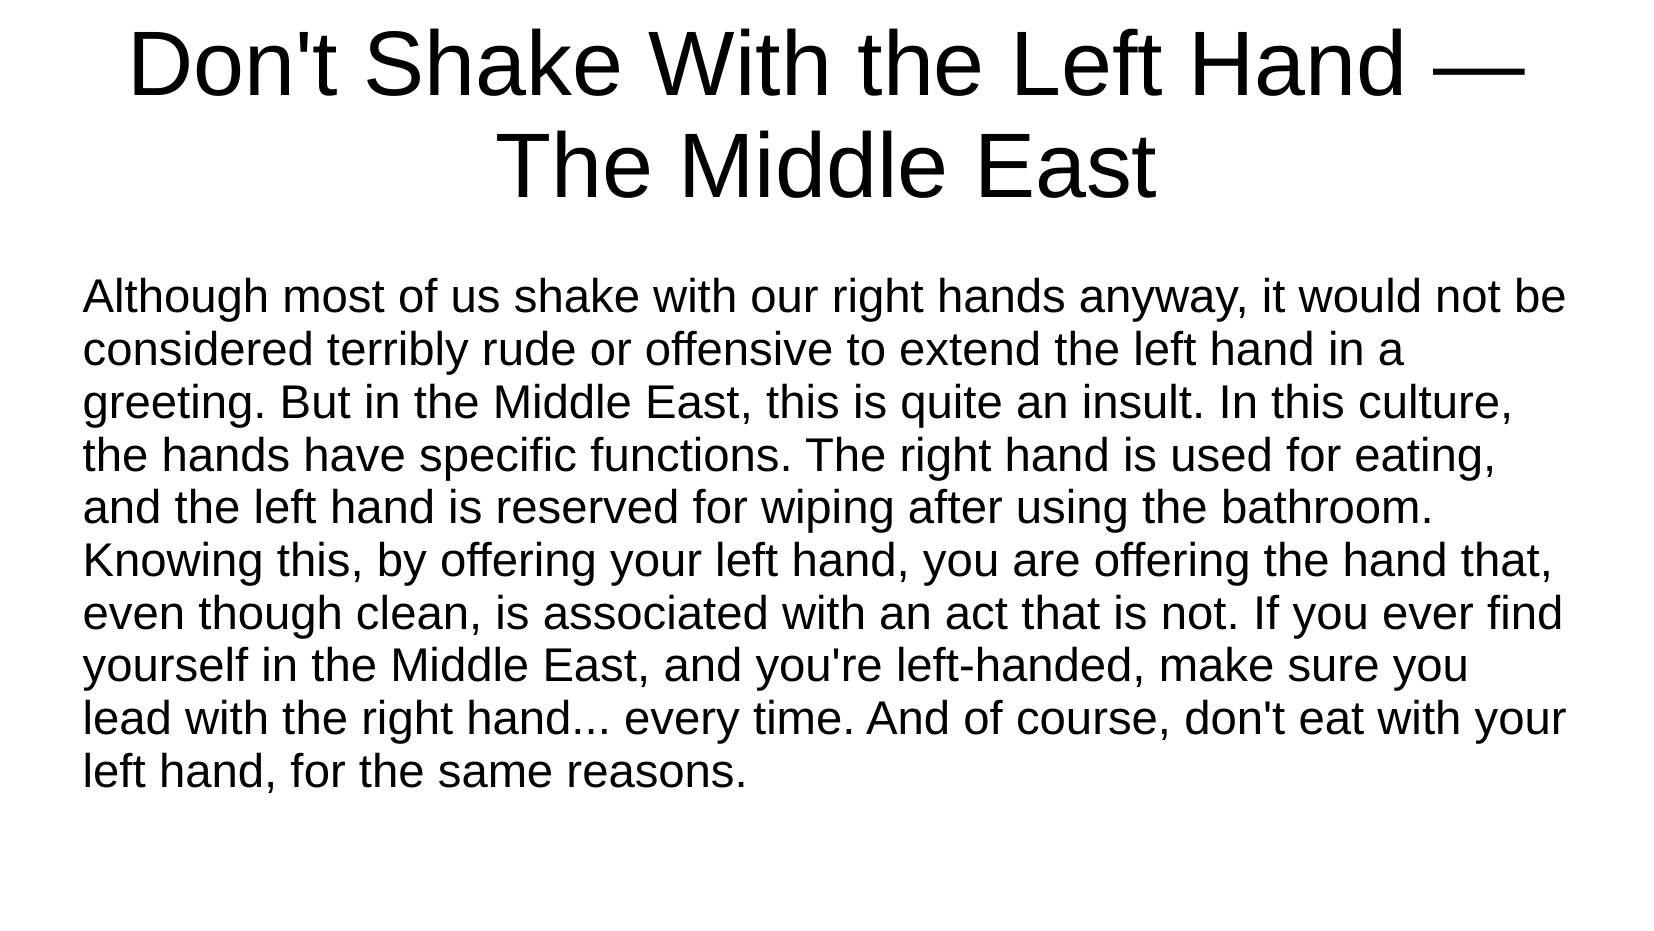

# Don't Shake With the Left Hand — The Middle East
Although most of us shake with our right hands anyway, it would not be considered terribly rude or offensive to extend the left hand in a greeting. But in the Middle East, this is quite an insult. In this culture, the hands have specific functions. The right hand is used for eating, and the left hand is reserved for wiping after using the bathroom. Knowing this, by offering your left hand, you are offering the hand that, even though clean, is associated with an act that is not. If you ever find yourself in the Middle East, and you're left-handed, make sure you lead with the right hand... every time. And of course, don't eat with your left hand, for the same reasons.